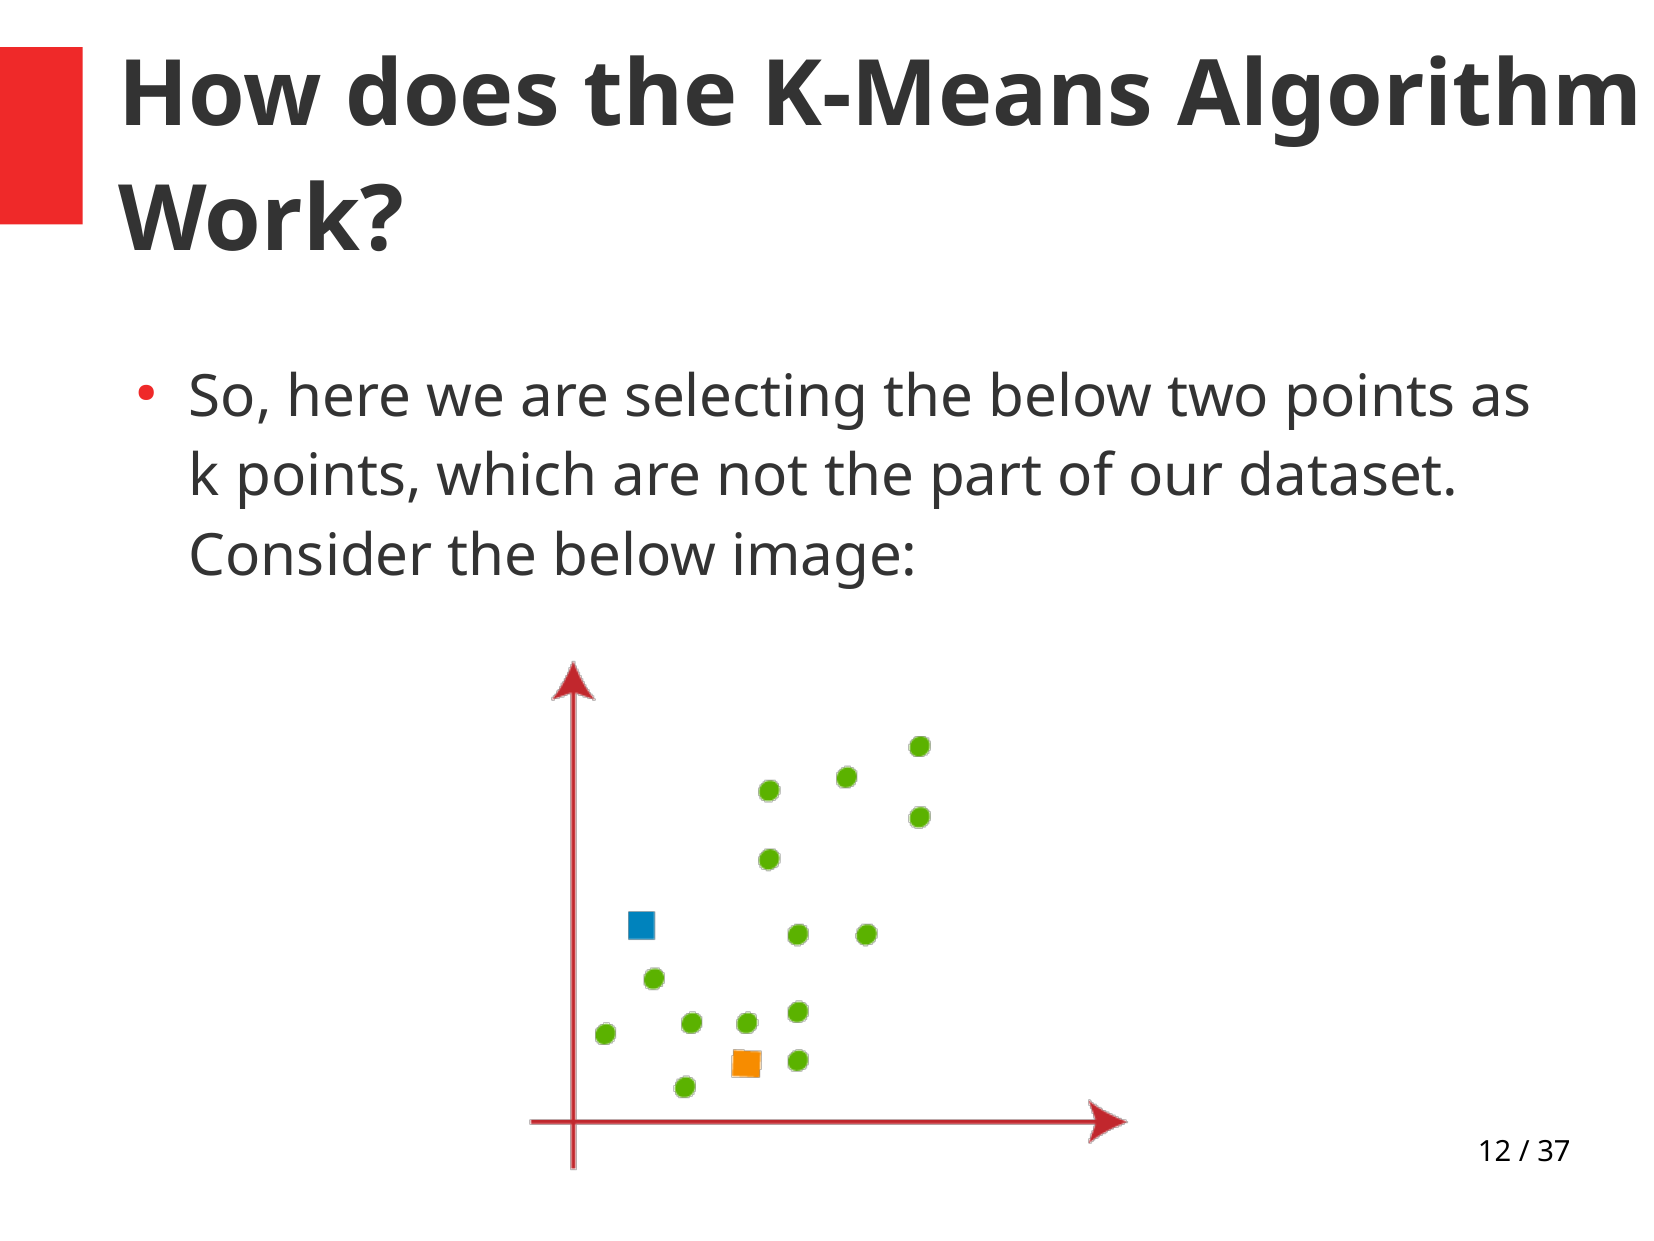

# How does the K-Means Algorithm Work?
So, here we are selecting the below two points as k points, which are not the part of our dataset. Consider the below image:
12